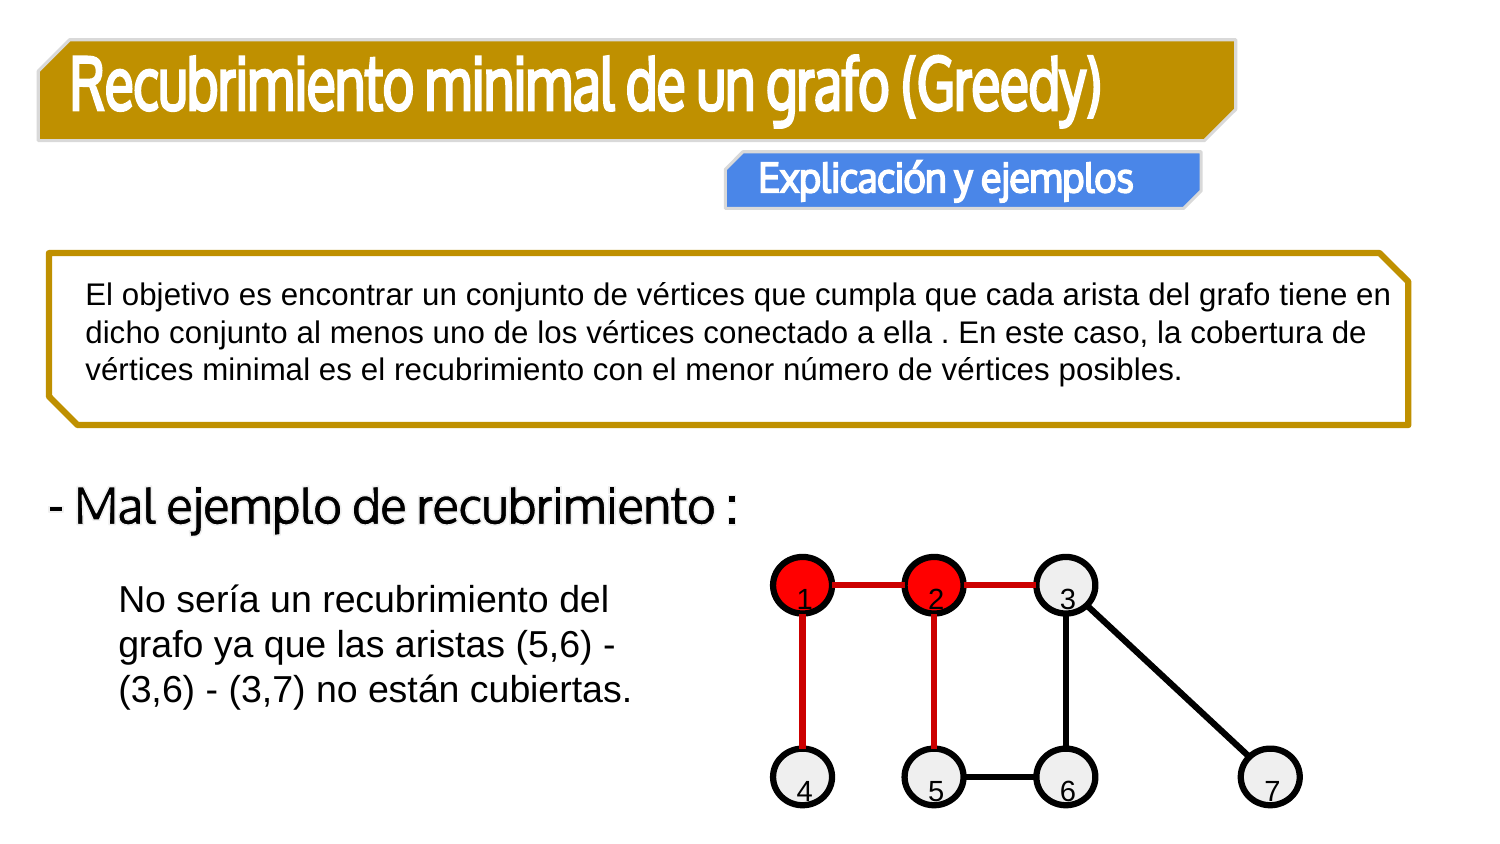

El objetivo es encontrar un conjunto de vértices que cumpla que cada arista del grafo tiene en dicho conjunto al menos uno de los vértices conectado a ella . En este caso, la cobertura de vértices minimal es el recubrimiento con el menor número de vértices posibles.
1
2
3
No sería un recubrimiento del grafo ya que las aristas (5,6) - (3,6) - (3,7) no están cubiertas.
4
5
6
7